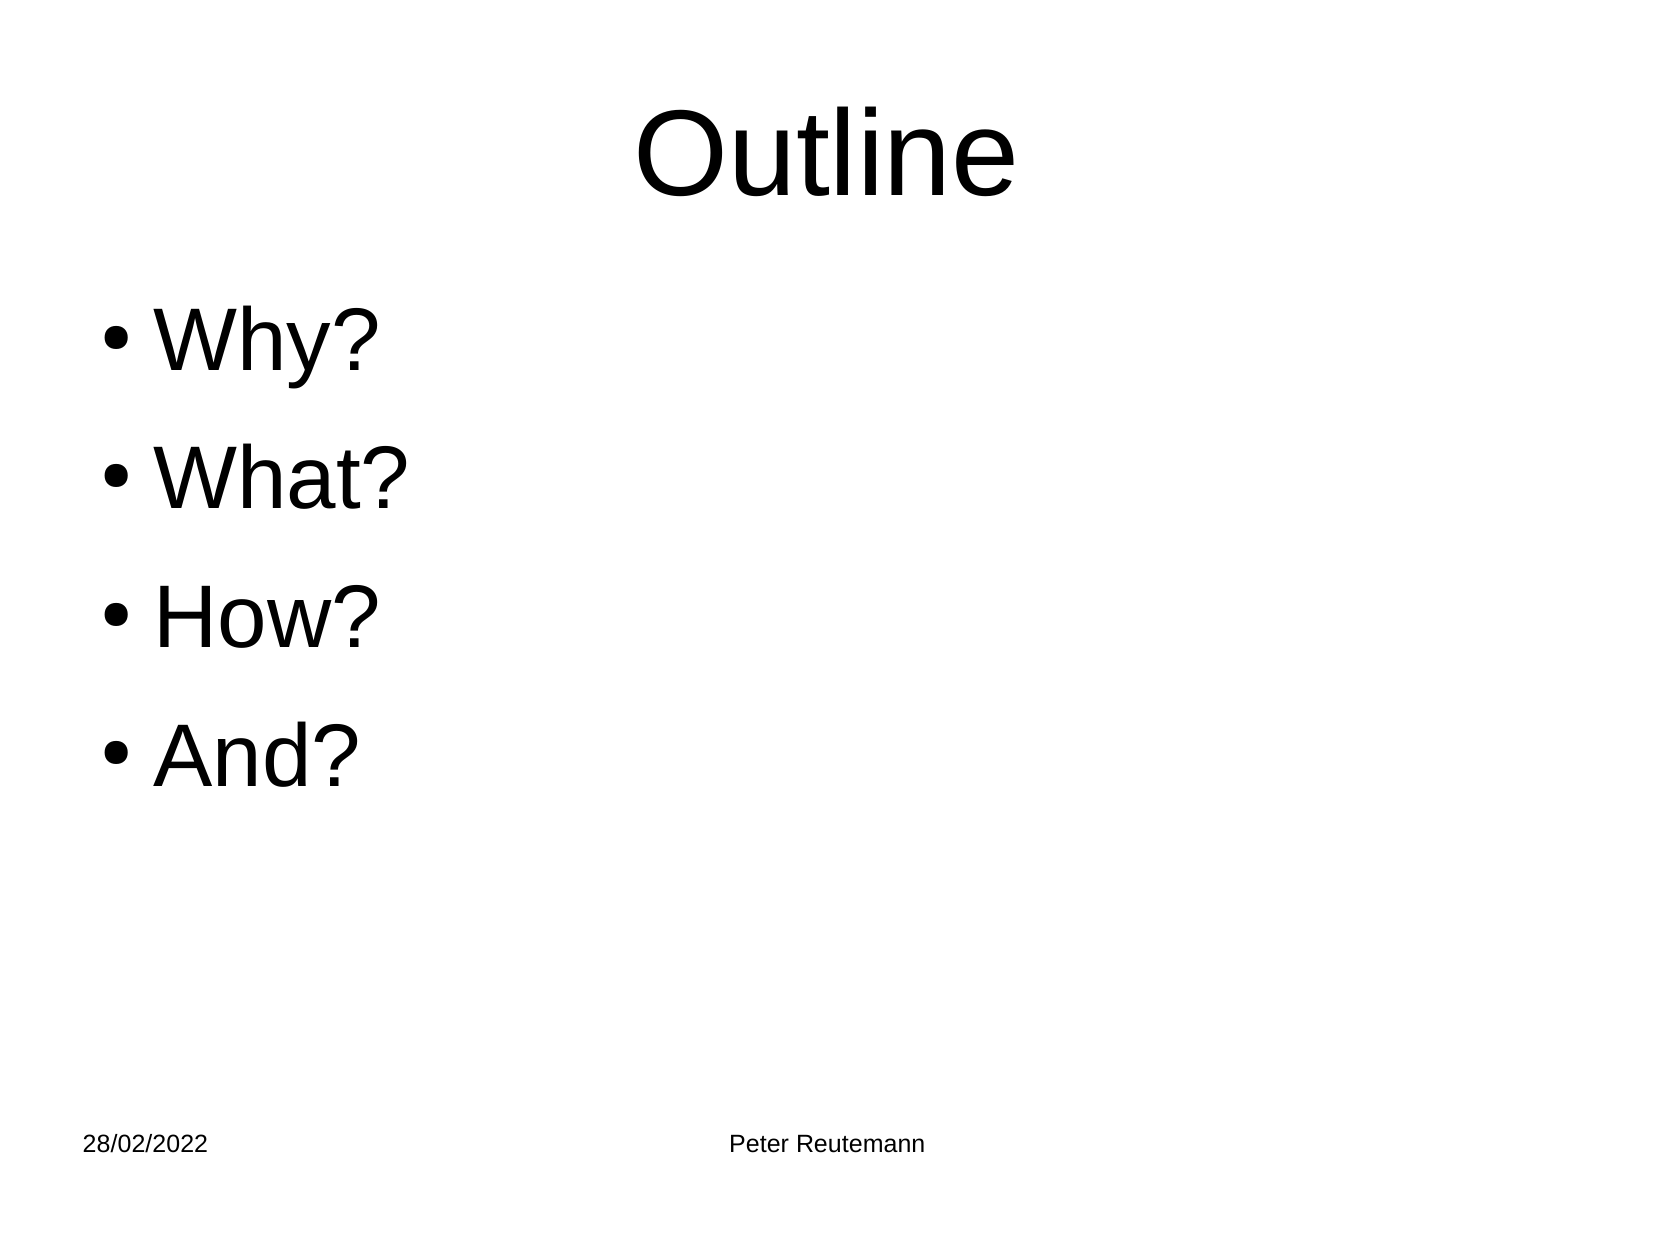

# Outline
Why?
What?
How?
And?
28/02/2022
Peter Reutemann